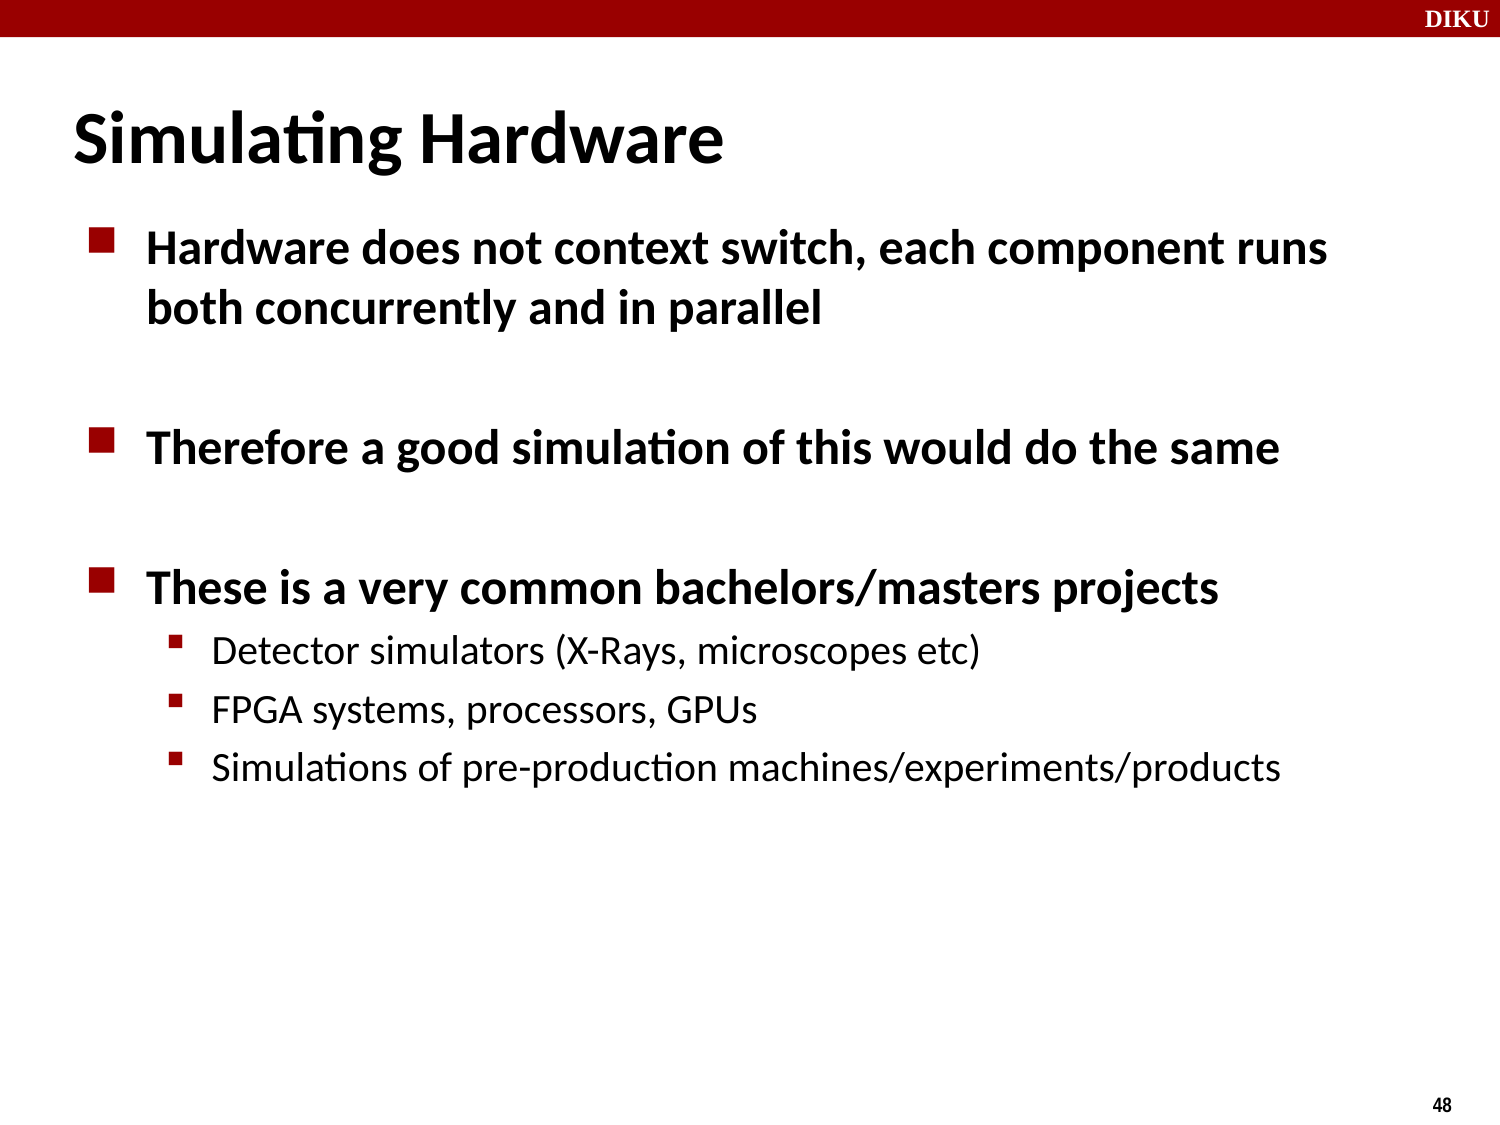

Simulating Hardware
Hardware does not context switch, each component runs both concurrently and in parallel
Therefore a good simulation of this would do the same
These is a very common bachelors/masters projects
Detector simulators (X-Rays, microscopes etc)
FPGA systems, processors, GPUs
Simulations of pre-production machines/experiments/products